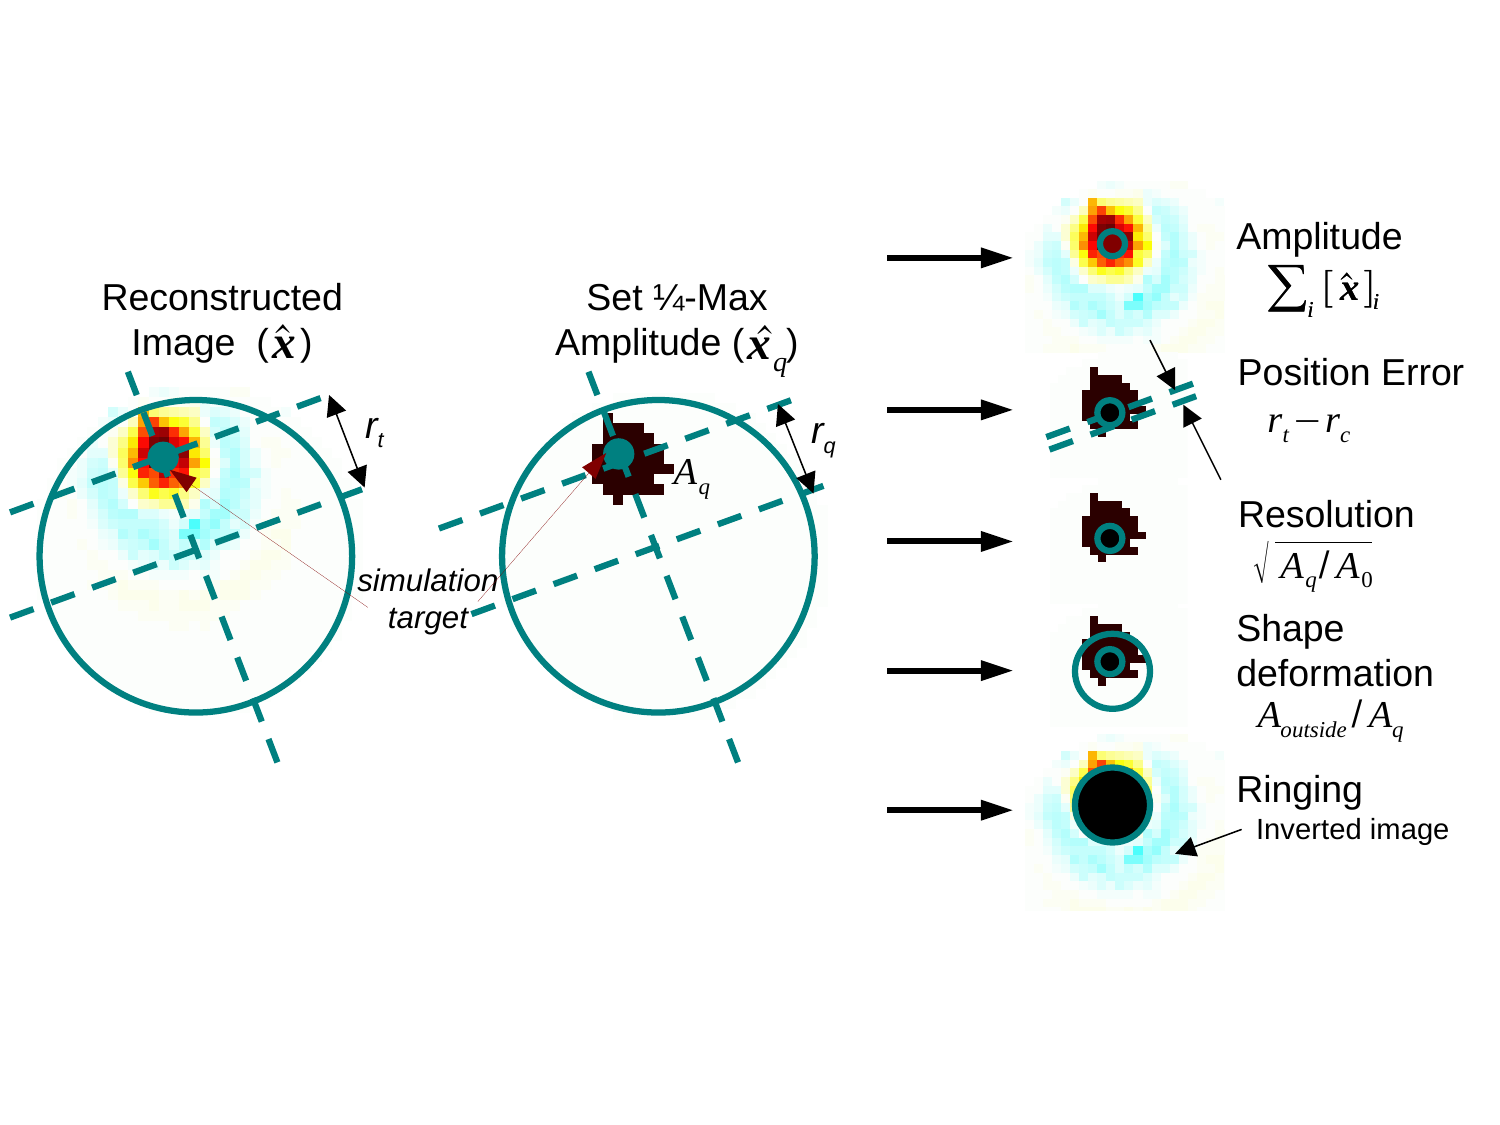

Amplitude
Set ¼-Max
Amplitude ( )
Reconstructed
Image ( )
Position Error
rt
rq
Resolution
simulation
target
Shape
deformation
Ringing
Inverted image